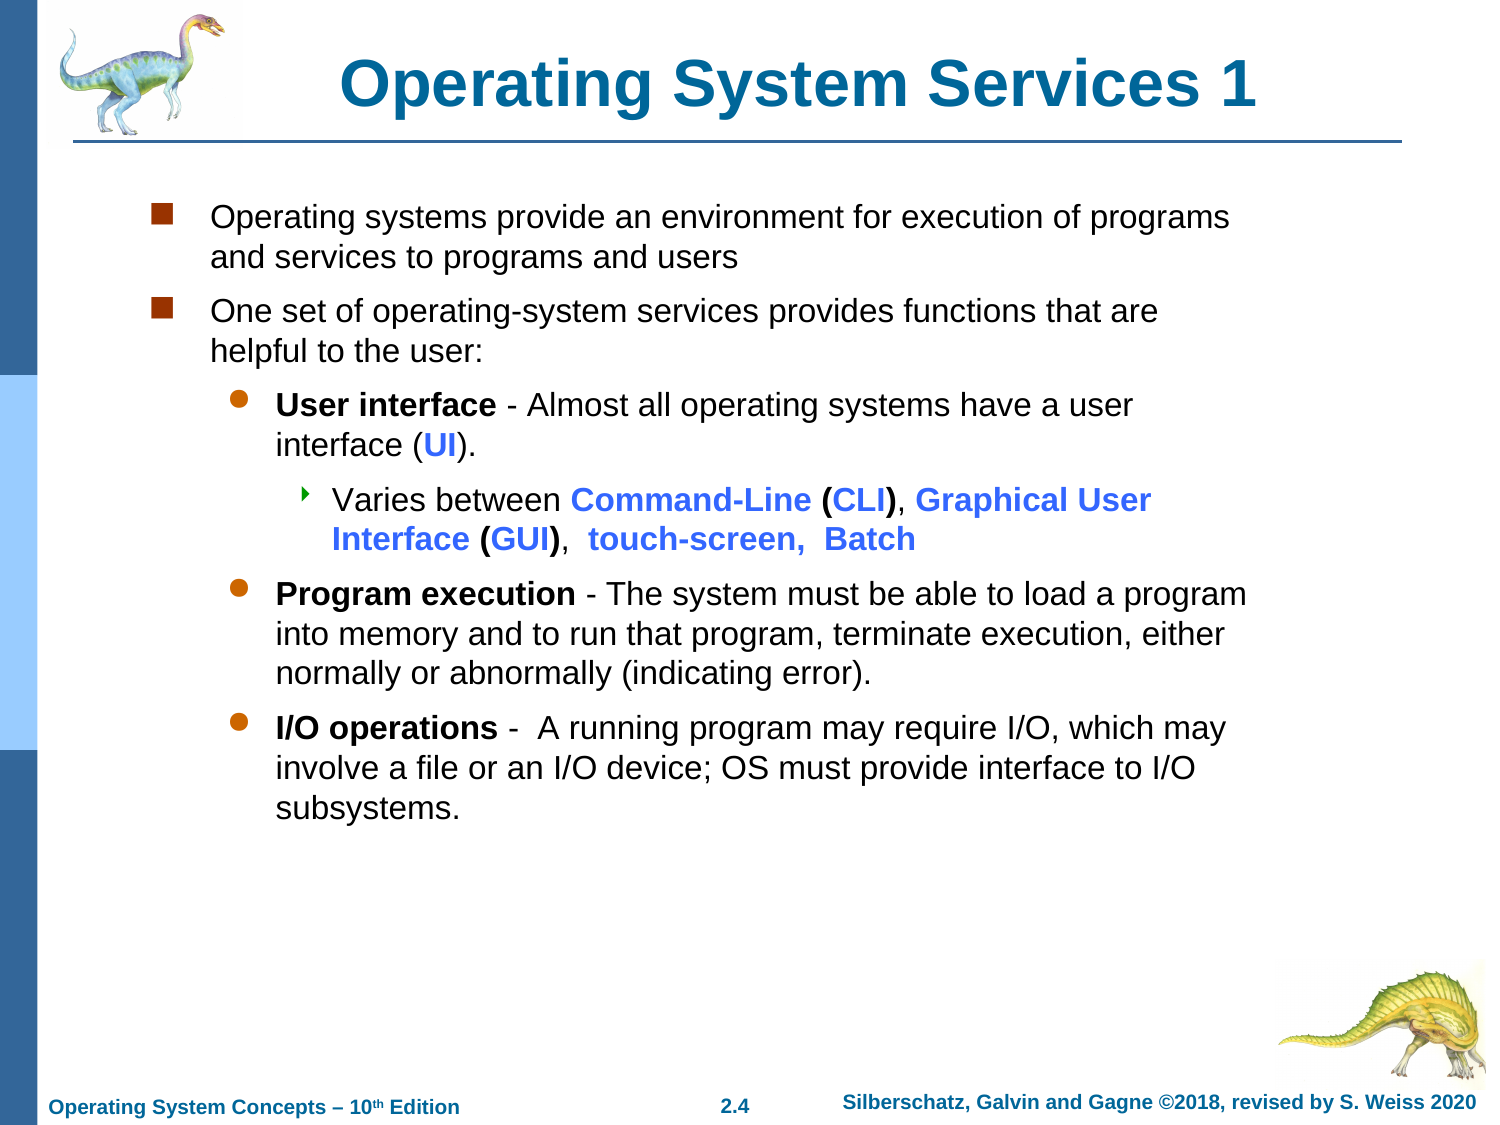

# Operating System Services 1
Operating systems provide an environment for execution of programs and services to programs and users
One set of operating-system services provides functions that are helpful to the user:
User interface - Almost all operating systems have a user interface (UI).
Varies between Command-Line (CLI), Graphical User Interface (GUI), touch-screen, Batch
Program execution - The system must be able to load a program into memory and to run that program, terminate execution, either normally or abnormally (indicating error).
I/O operations - A running program may require I/O, which may involve a file or an I/O device; OS must provide interface to I/O subsystems.